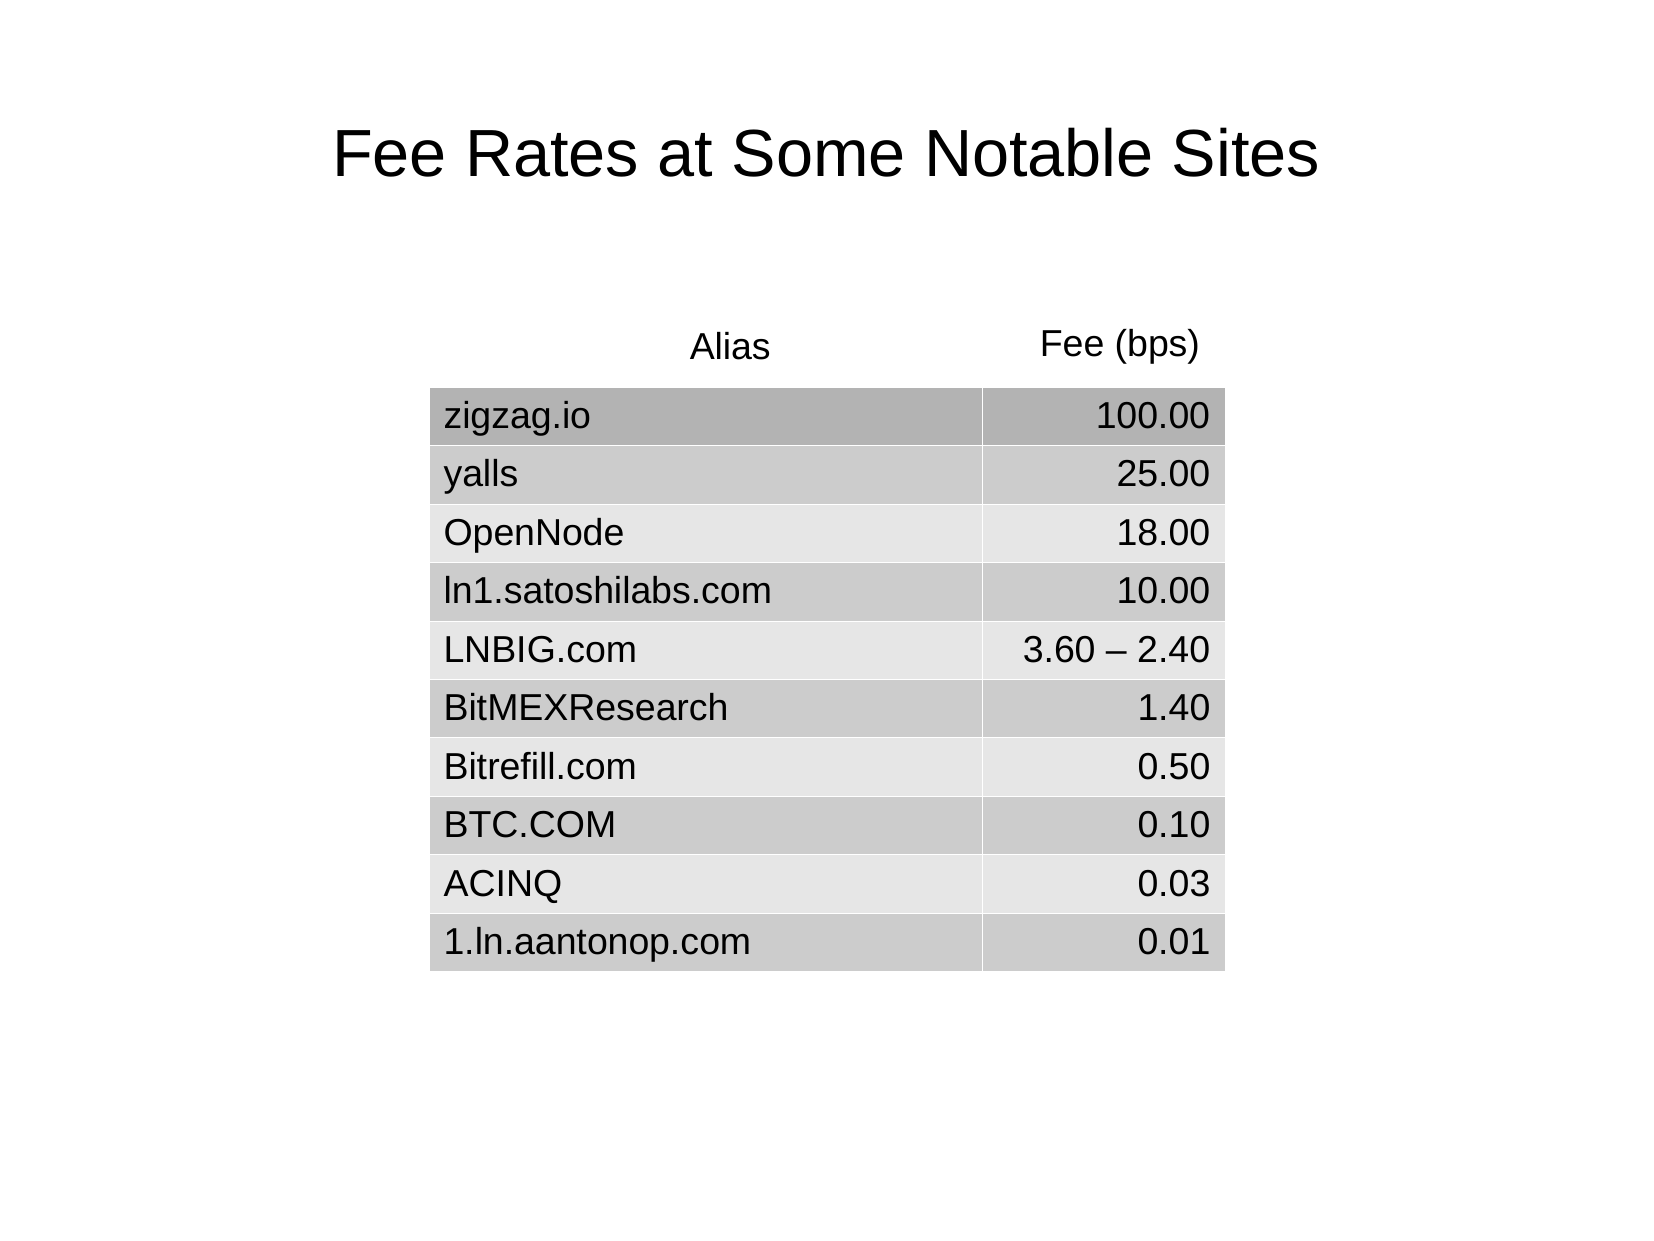

# Fee Rates at Some Notable Sites
Fee (bps)
Alias
| zigzag.io | 100.00 |
| --- | --- |
| yalls | 25.00 |
| OpenNode | 18.00 |
| ln1.satoshilabs.com | 10.00 |
| LNBIG.com | 3.60 – 2.40 |
| BitMEXResearch | 1.40 |
| Bitrefill.com | 0.50 |
| BTC.COM | 0.10 |
| ACINQ | 0.03 |
| 1.ln.aantonop.com | 0.01 |